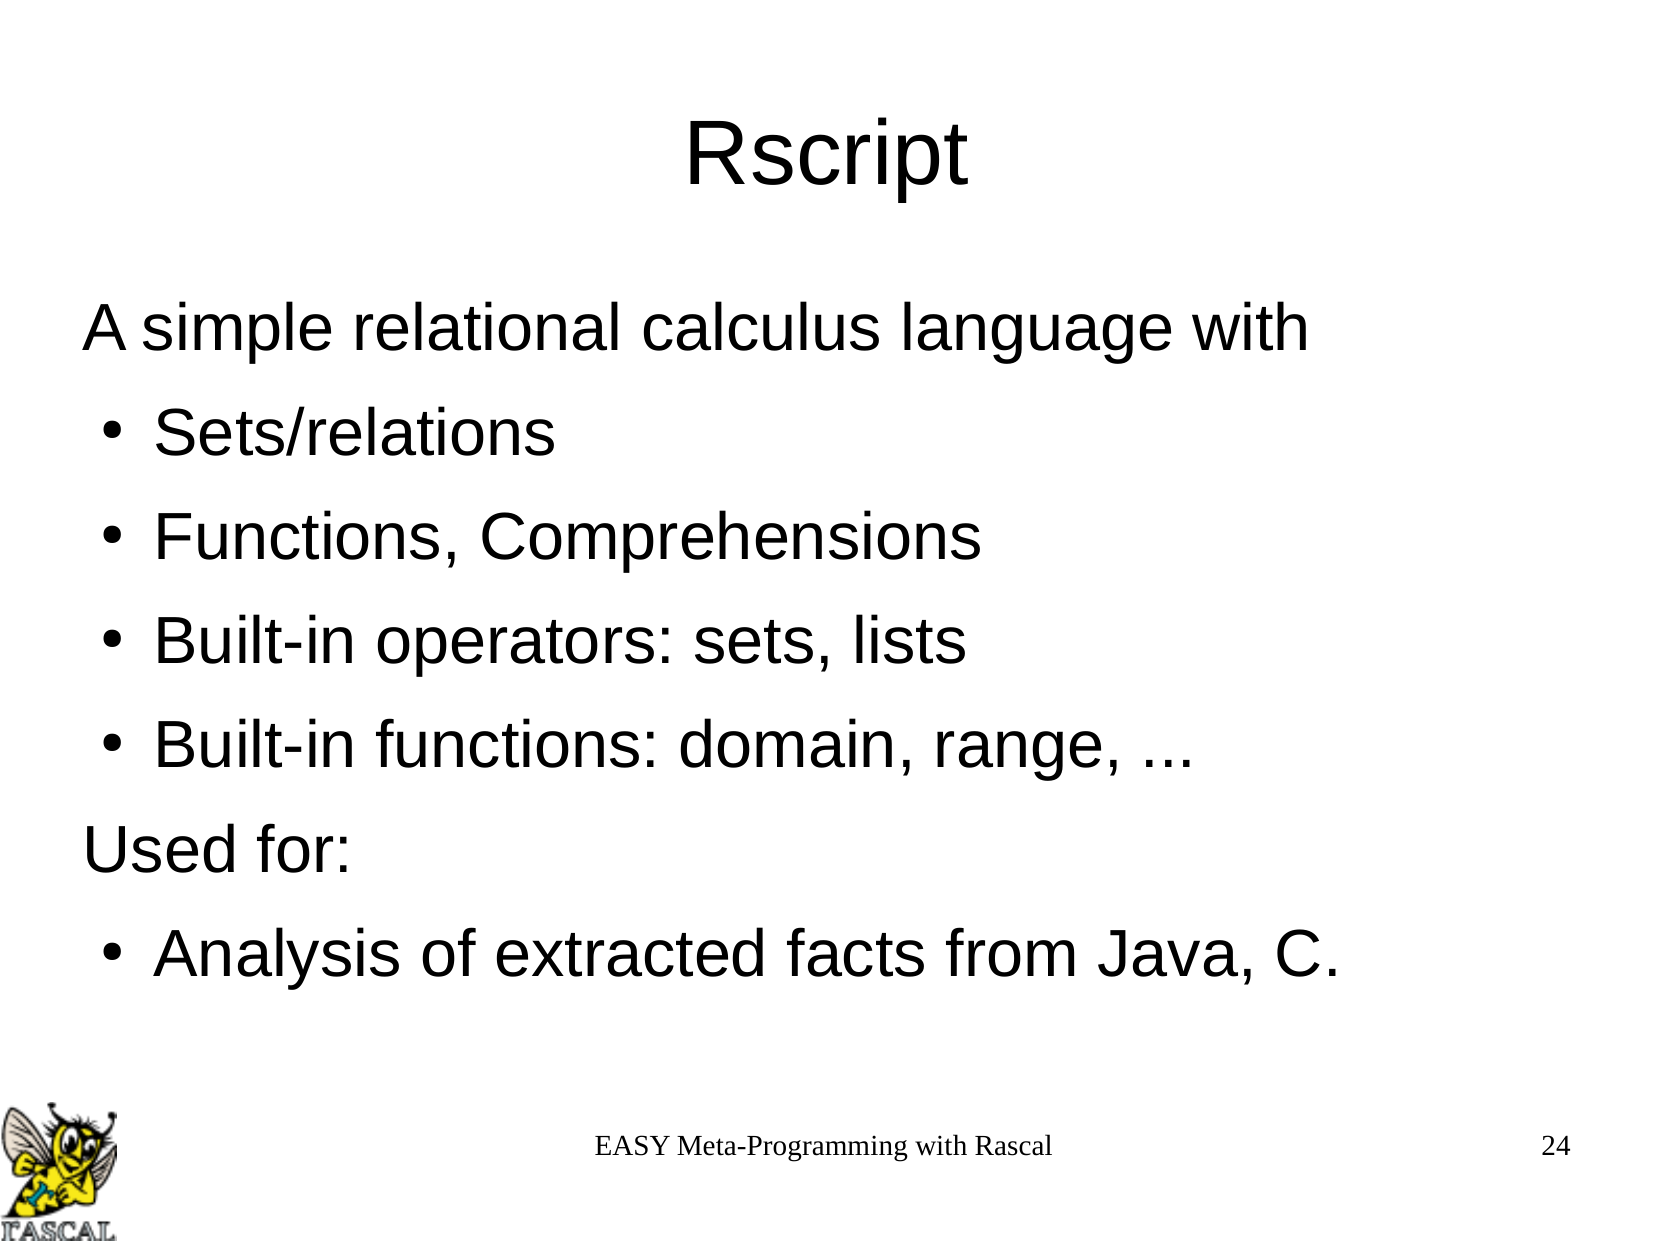

# Rscript
A simple relational calculus language with
Sets/relations
Functions, Comprehensions
Built-in operators: sets, lists
Built-in functions: domain, range, ...
Used for:
Analysis of extracted facts from Java, C.
24